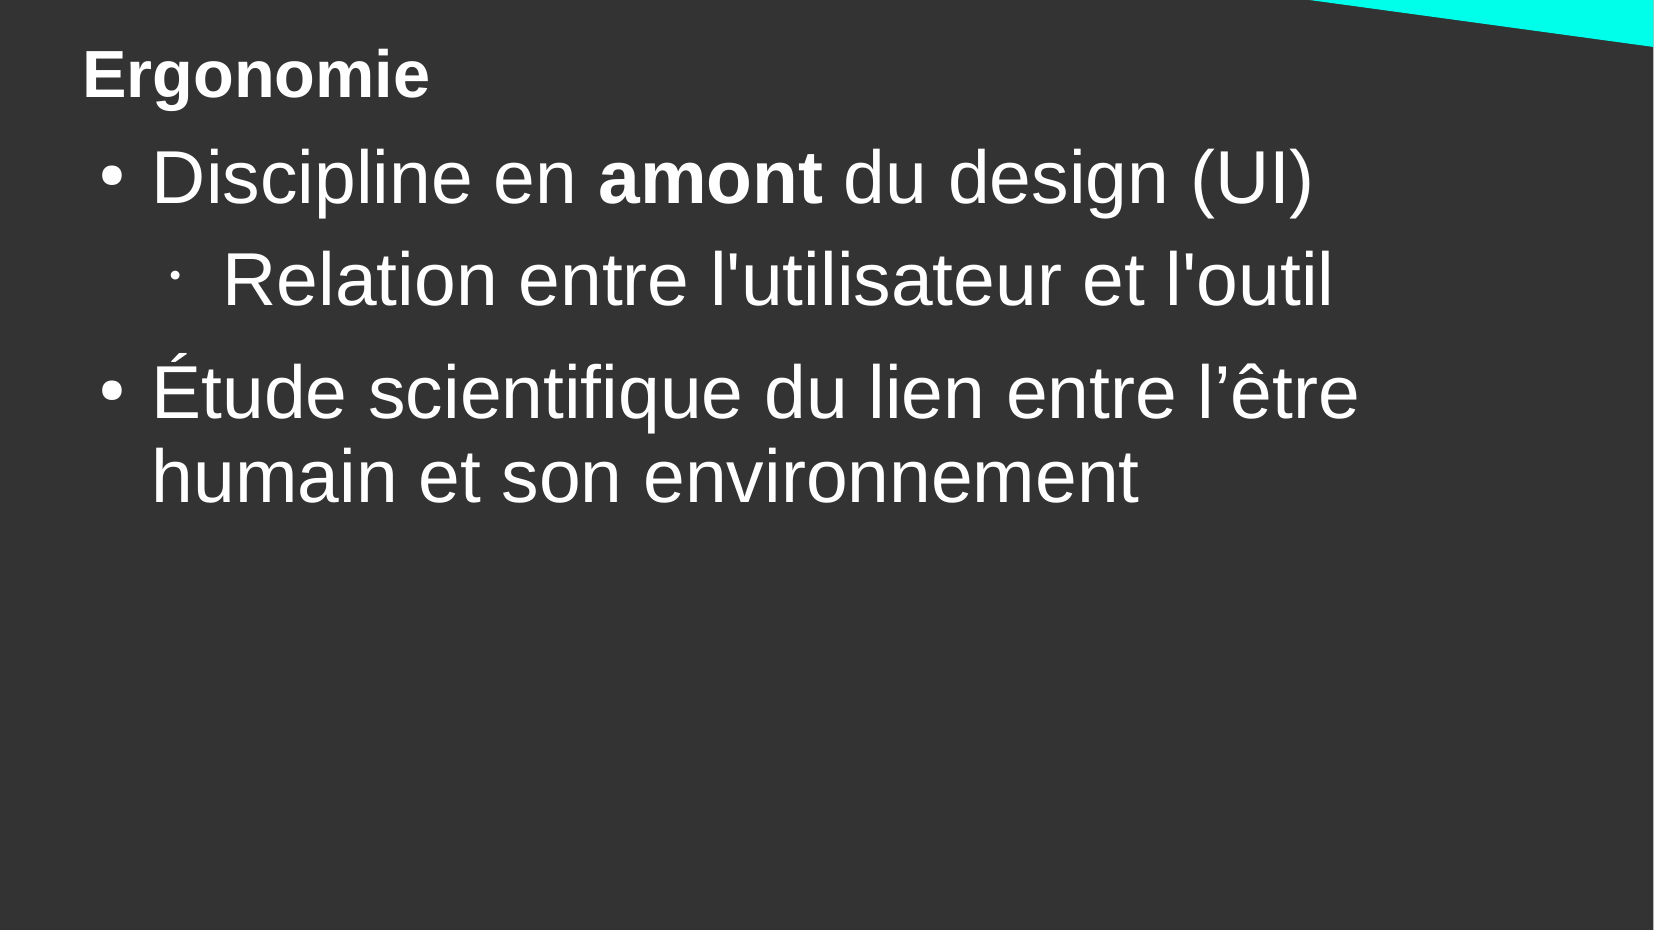

# Ergonomie
Discipline en amont du design (UI)
Relation entre l'utilisateur et l'outil
Étude scientifique du lien entre l’être humain et son environnement